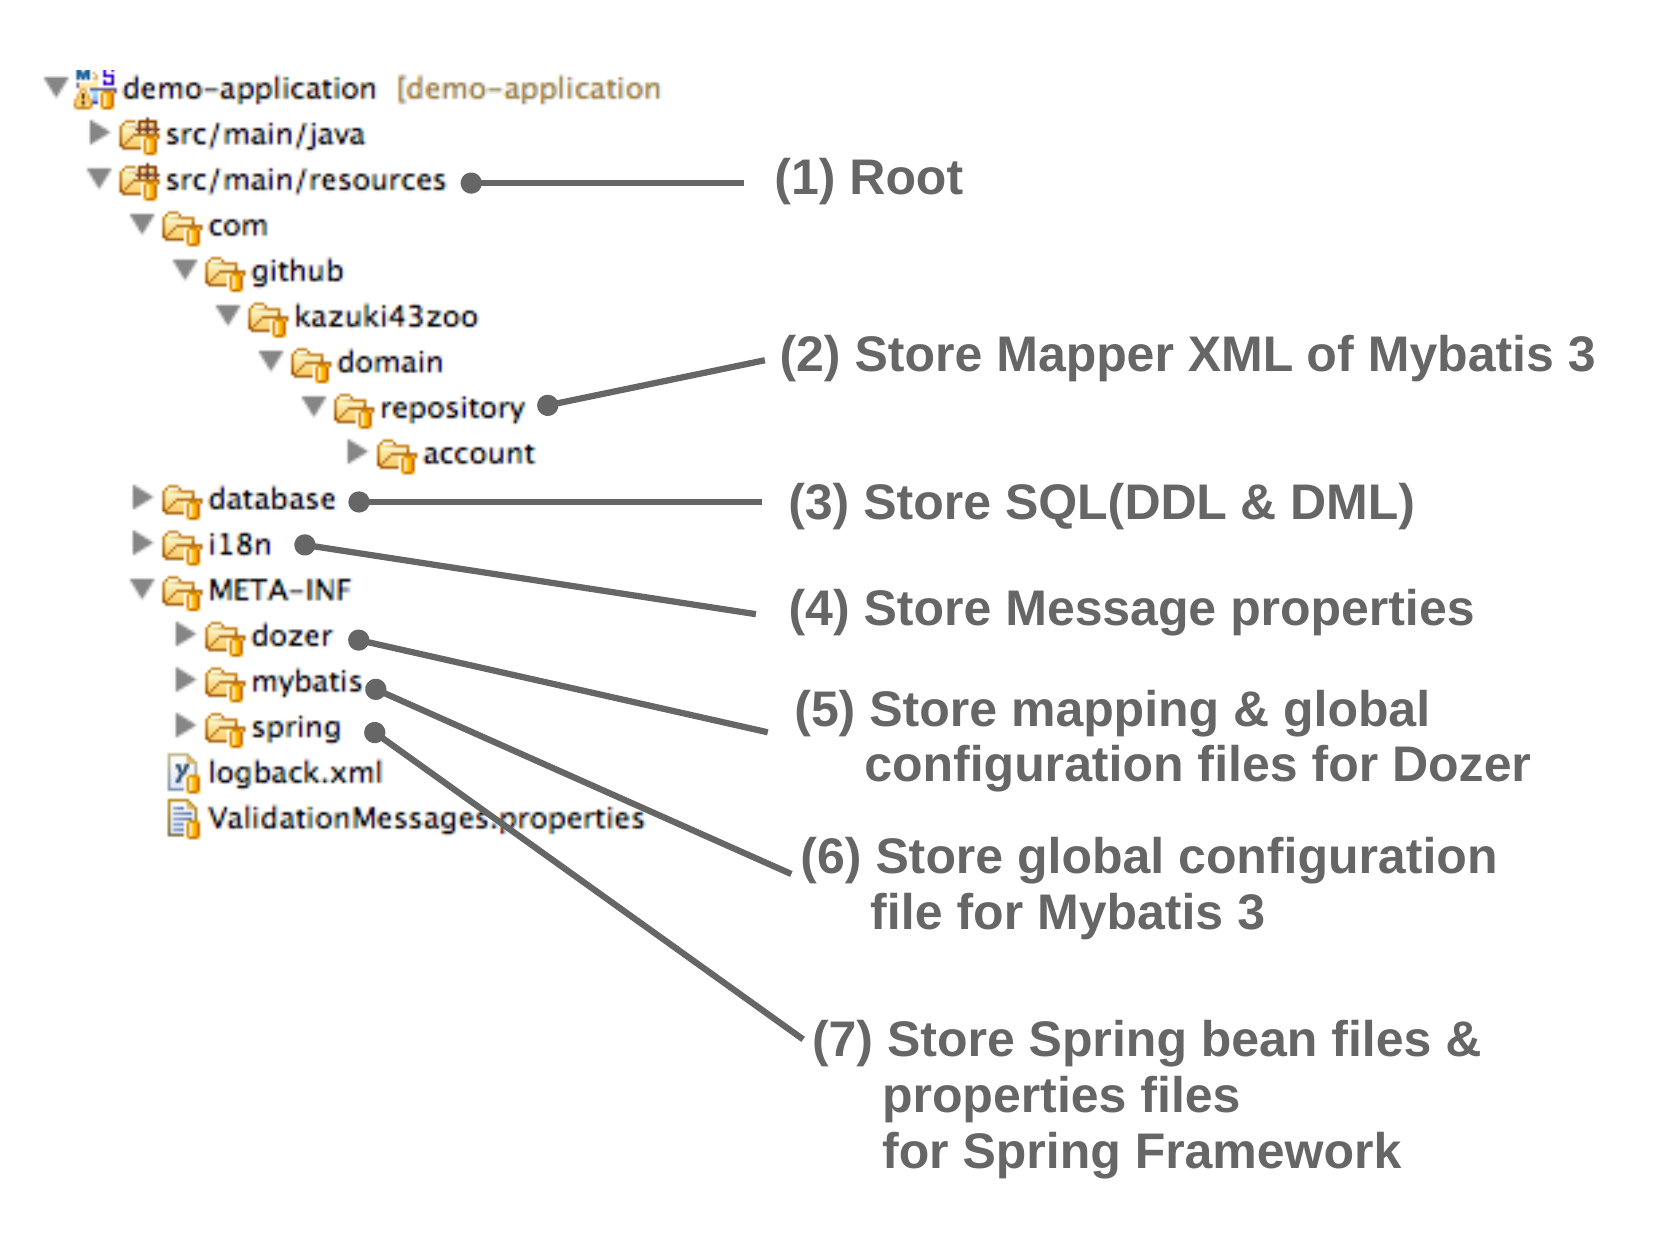

(1) Root
(2) Store Mapper XML of Mybatis 3
(3) Store SQL(DDL & DML)
(4) Store Message properties
(5) Store mapping & global
 configuration files for Dozer
(6) Store global configuration
 file for Mybatis 3
(7) Store Spring bean files &
 properties files
 for Spring Framework